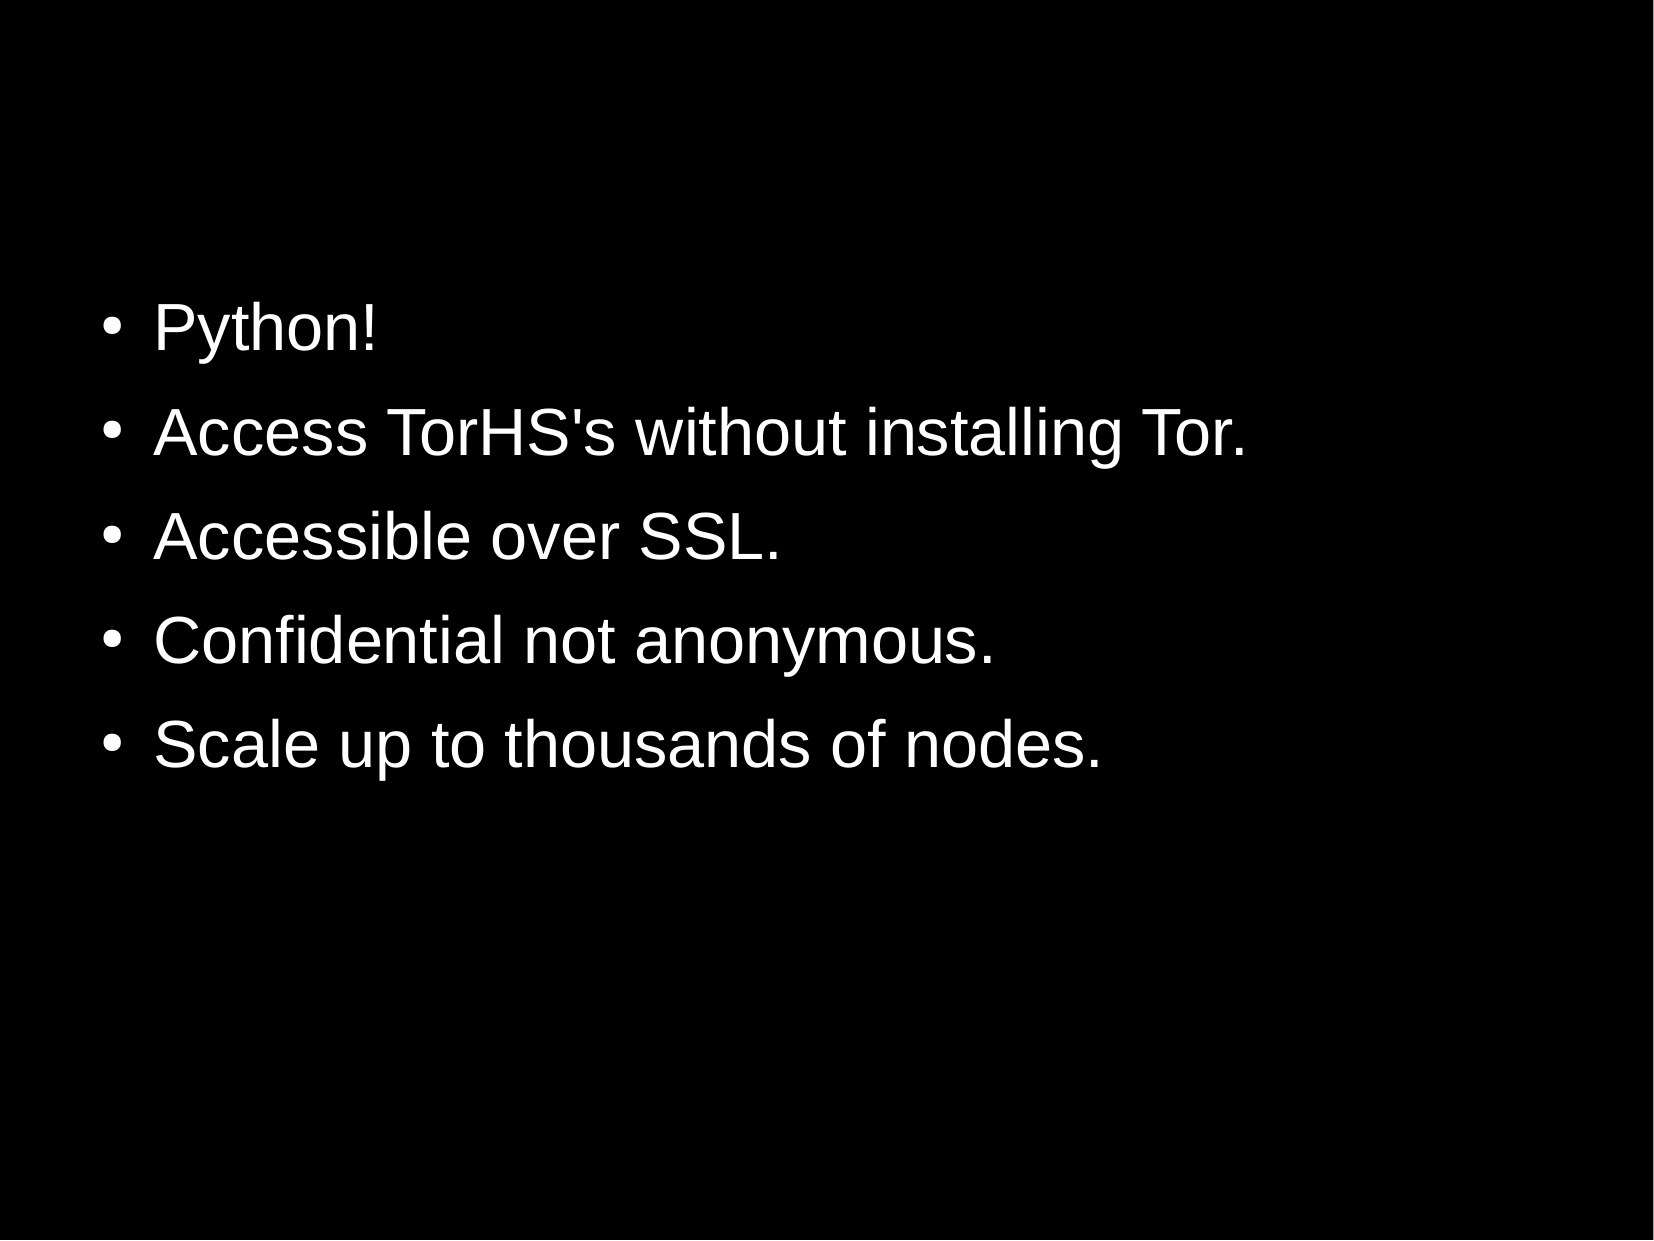

#
Python!
Access TorHS's without installing Tor.
Accessible over SSL.
Confidential not anonymous.
Scale up to thousands of nodes.